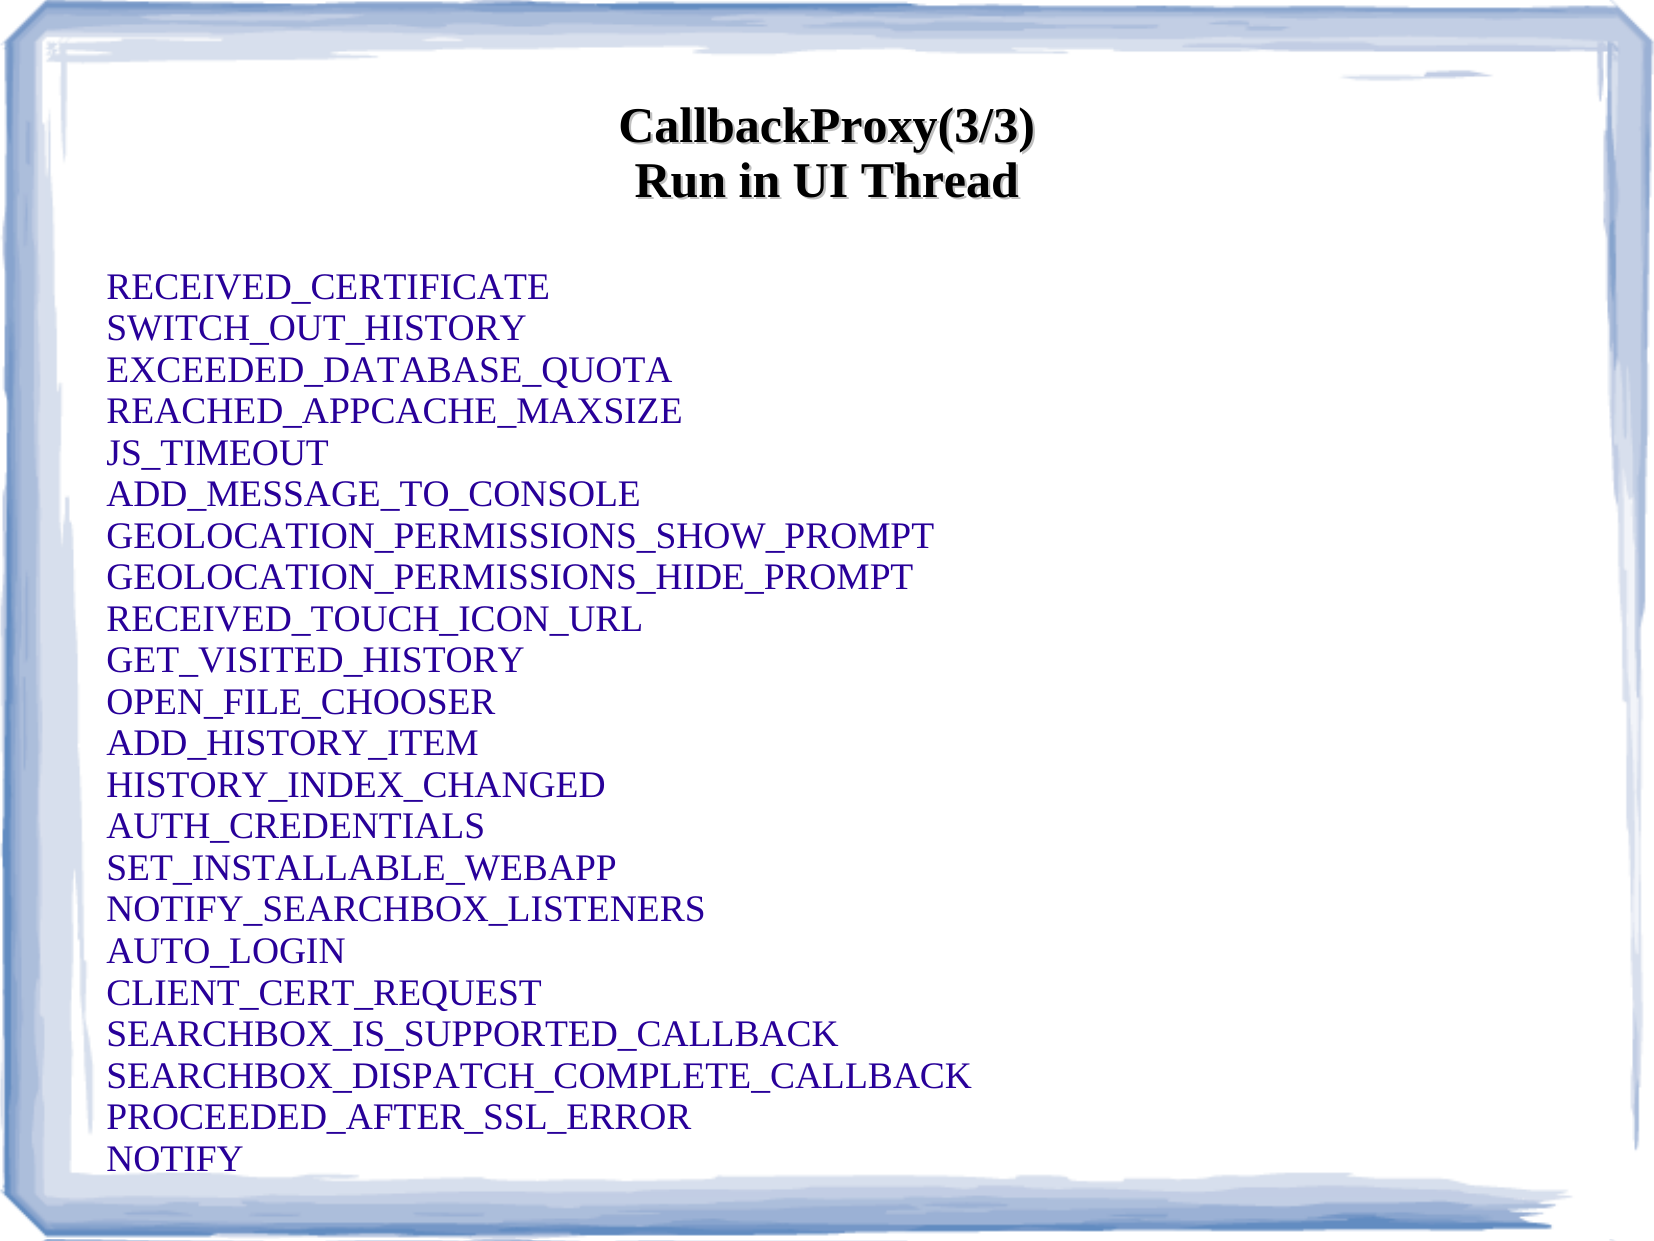

# CallbackProxy(3/3) Run in UI Thread
RECEIVED_CERTIFICATE
SWITCH_OUT_HISTORY
EXCEEDED_DATABASE_QUOTA
REACHED_APPCACHE_MAXSIZE
JS_TIMEOUT
ADD_MESSAGE_TO_CONSOLE
GEOLOCATION_PERMISSIONS_SHOW_PROMPT
GEOLOCATION_PERMISSIONS_HIDE_PROMPT
RECEIVED_TOUCH_ICON_URL
GET_VISITED_HISTORY
OPEN_FILE_CHOOSER
ADD_HISTORY_ITEM
HISTORY_INDEX_CHANGED
AUTH_CREDENTIALS
SET_INSTALLABLE_WEBAPP
NOTIFY_SEARCHBOX_LISTENERS
AUTO_LOGIN
CLIENT_CERT_REQUEST
SEARCHBOX_IS_SUPPORTED_CALLBACK
SEARCHBOX_DISPATCH_COMPLETE_CALLBACK
PROCEEDED_AFTER_SSL_ERROR
NOTIFY